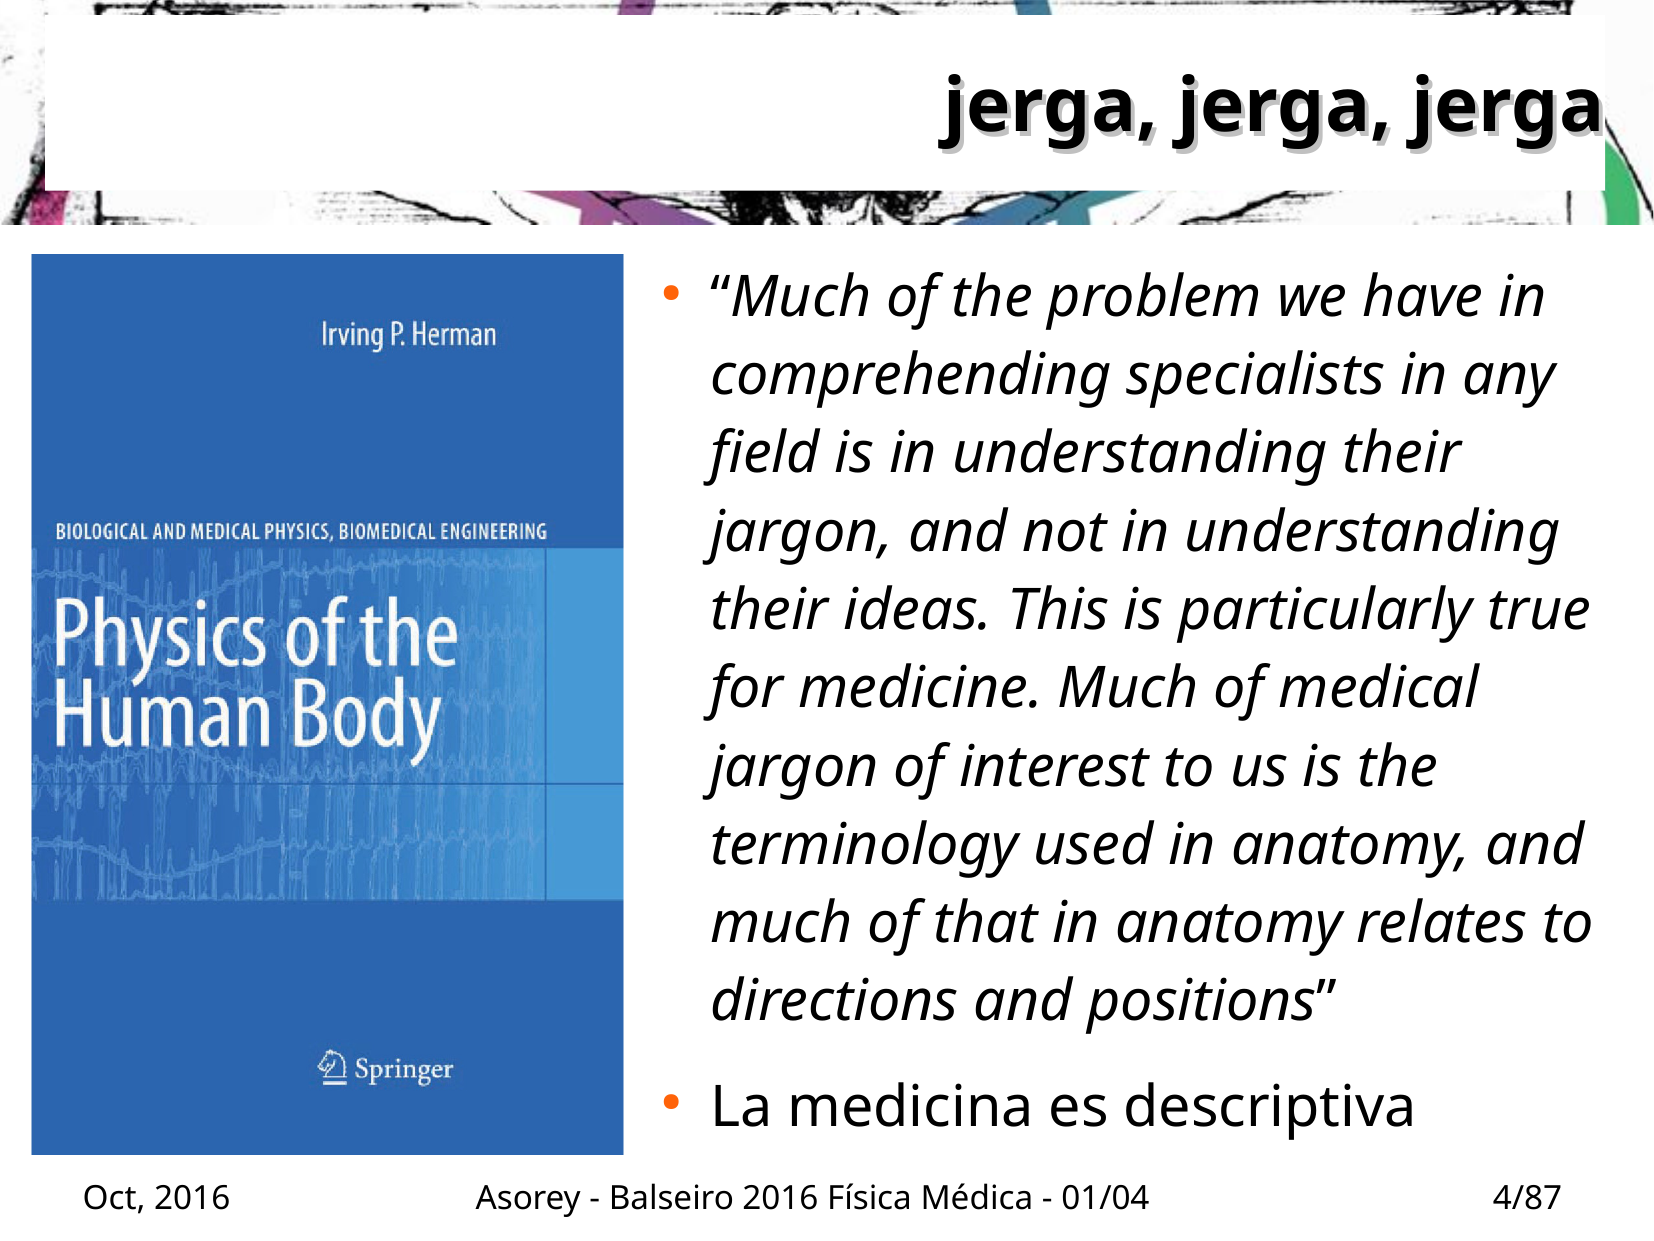

# jerga, jerga, jerga
“Much of the problem we have in comprehending specialists in any field is in understanding their jargon, and not in understanding their ideas. This is particularly true for medicine. Much of medical jargon of interest to us is the terminology used in anatomy, and much of that in anatomy relates to directions and positions”
La medicina es descriptiva
Oct, 2016
Asorey - Balseiro 2016 Física Médica - 01/04
4